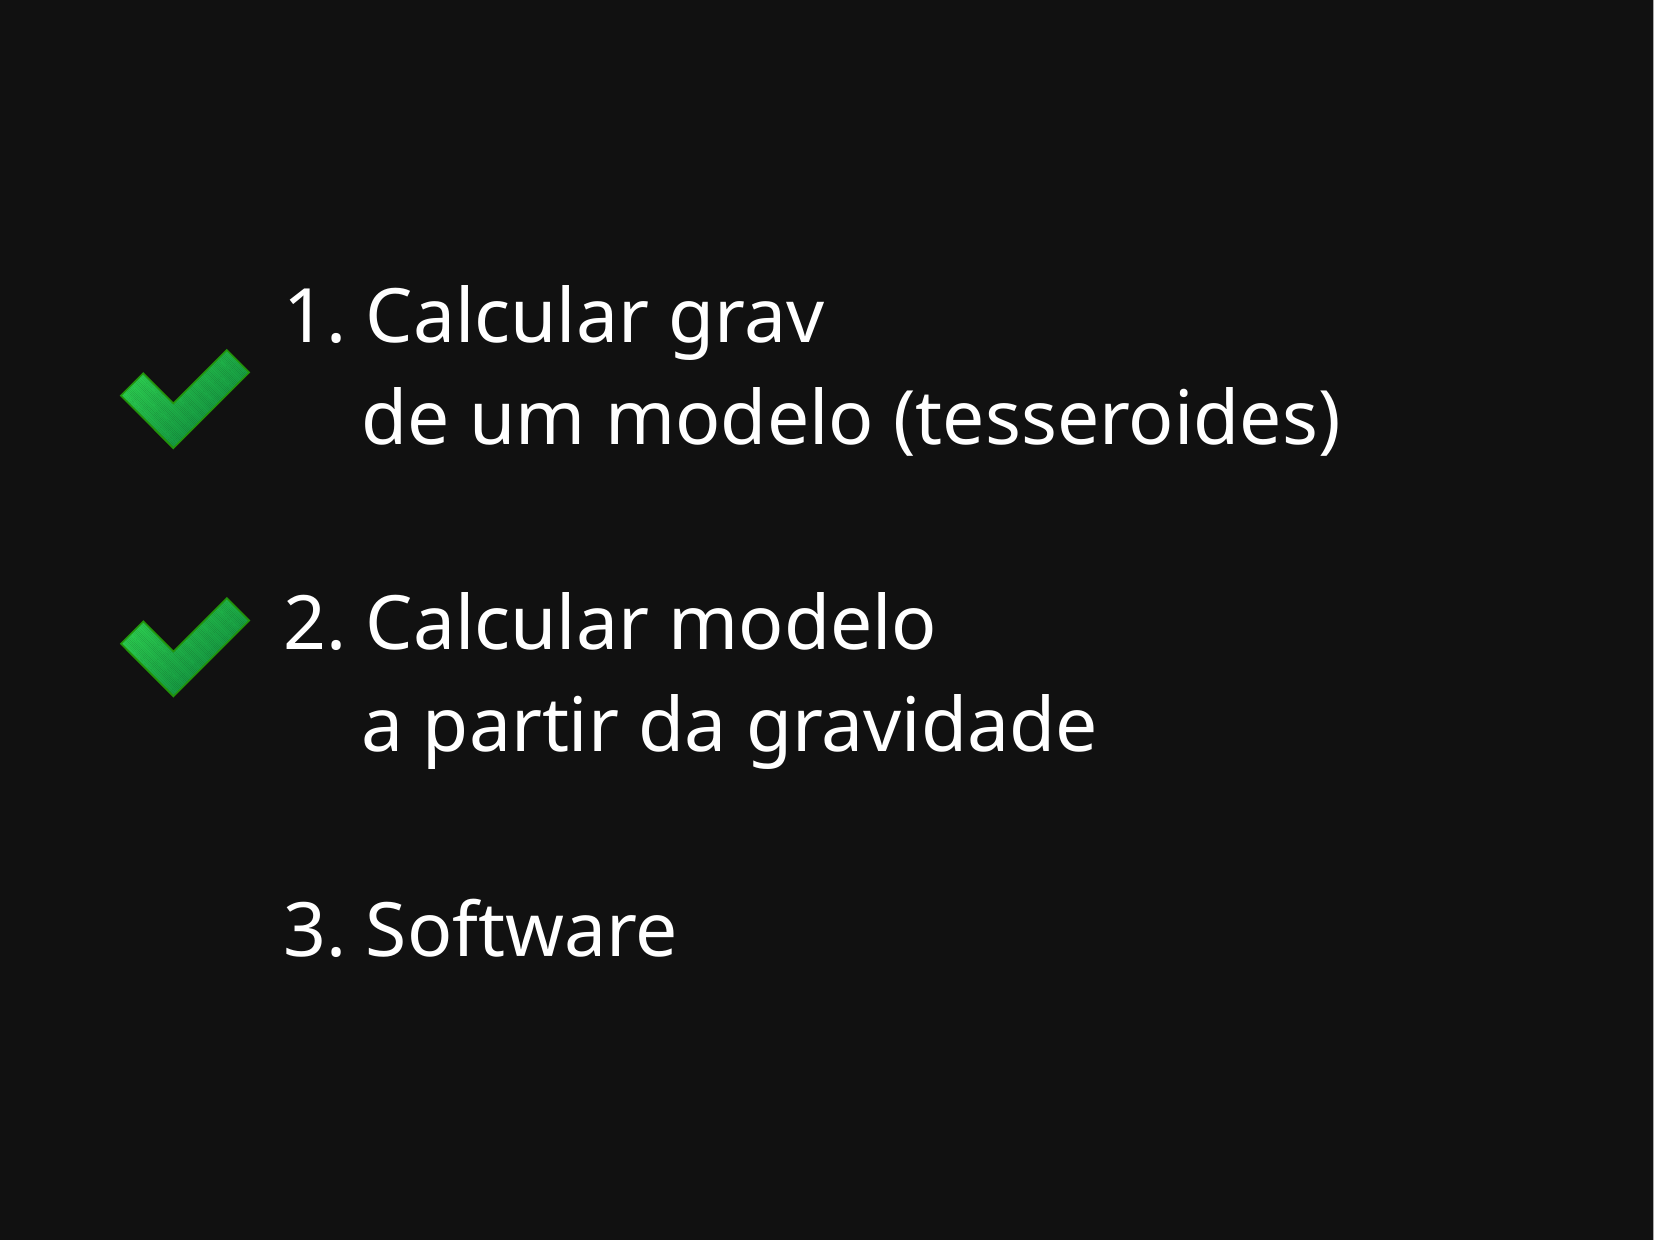

# 1. Calcular grav
 de um modelo (tesseroides)
2. Calcular modelo
 a partir da gravidade
3. Software